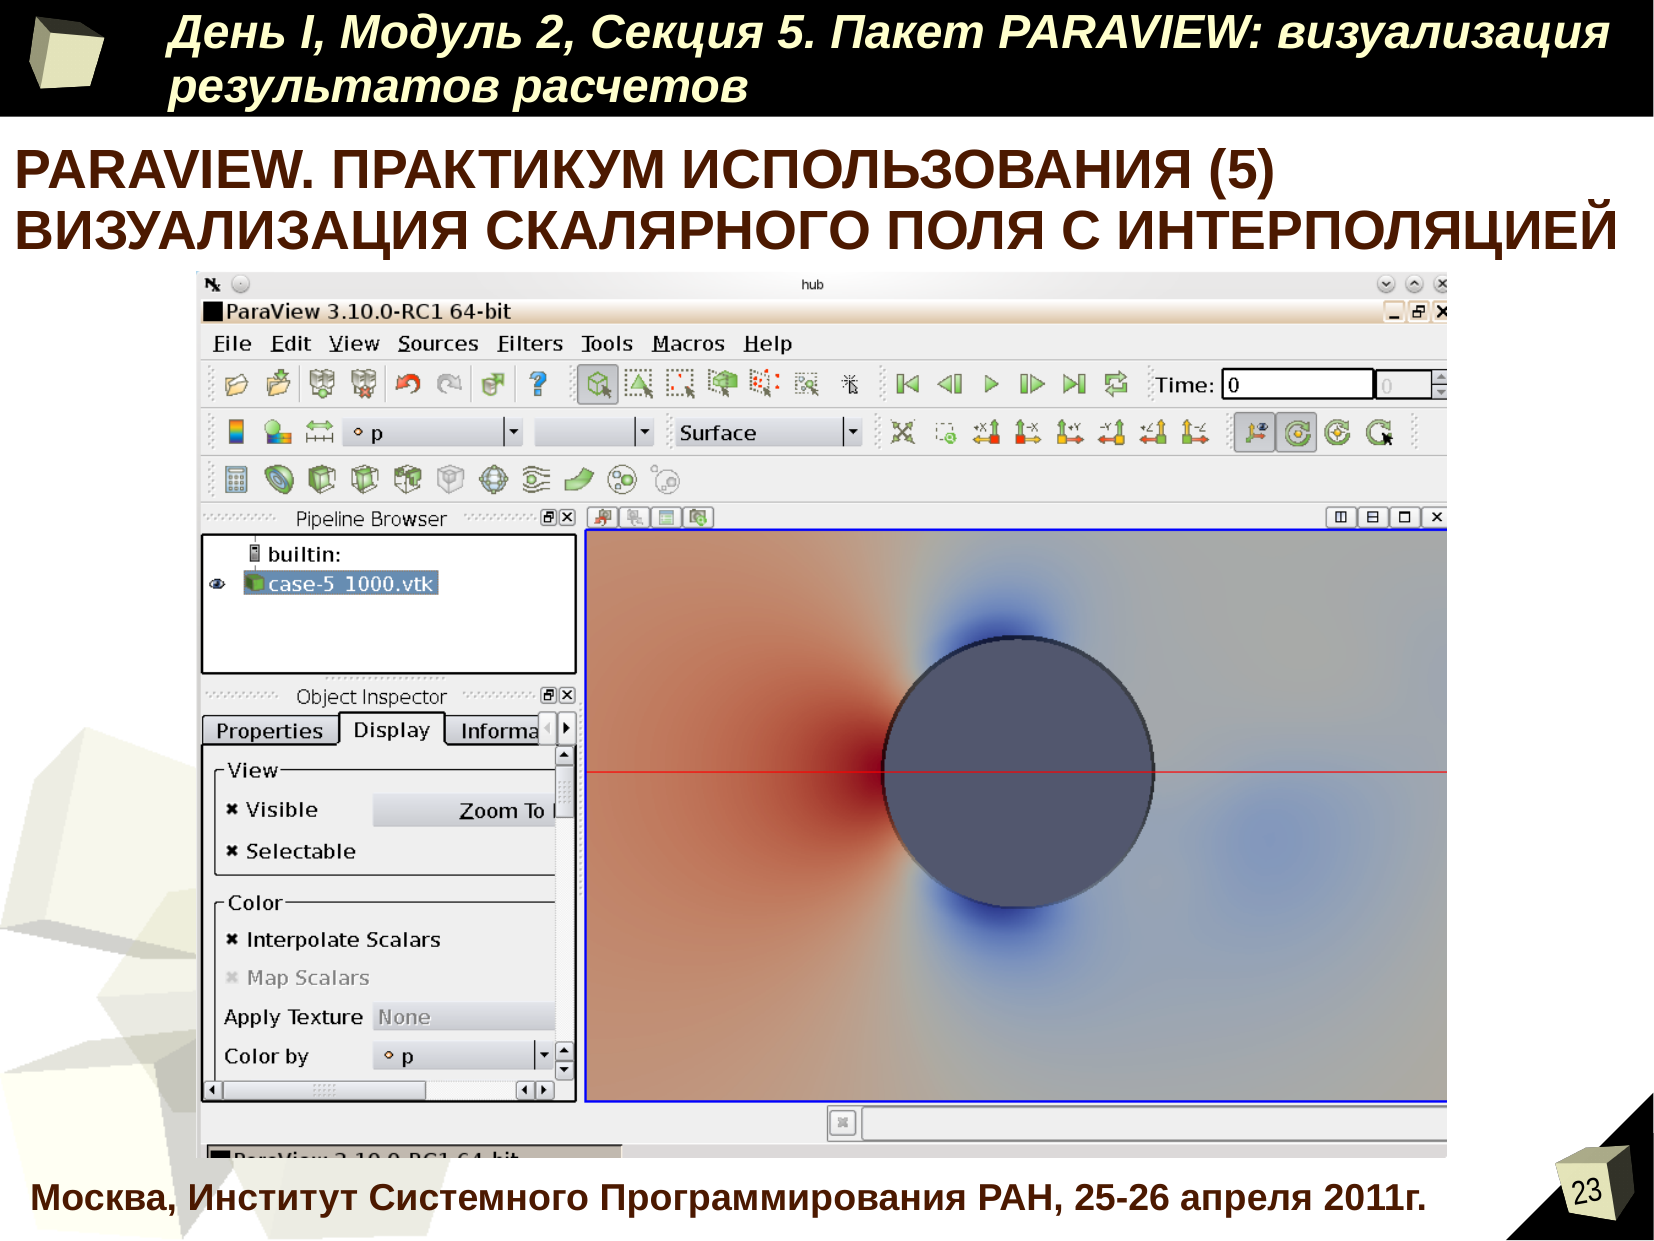

PARAVIEW. ПРАКТИКУМ ИСПОЛЬЗОВАНИЯ (5)
ВИЗУАЛИЗАЦИЯ СКАЛЯРНОГО ПОЛЯ С ИНТЕРПОЛЯЦИЕЙ